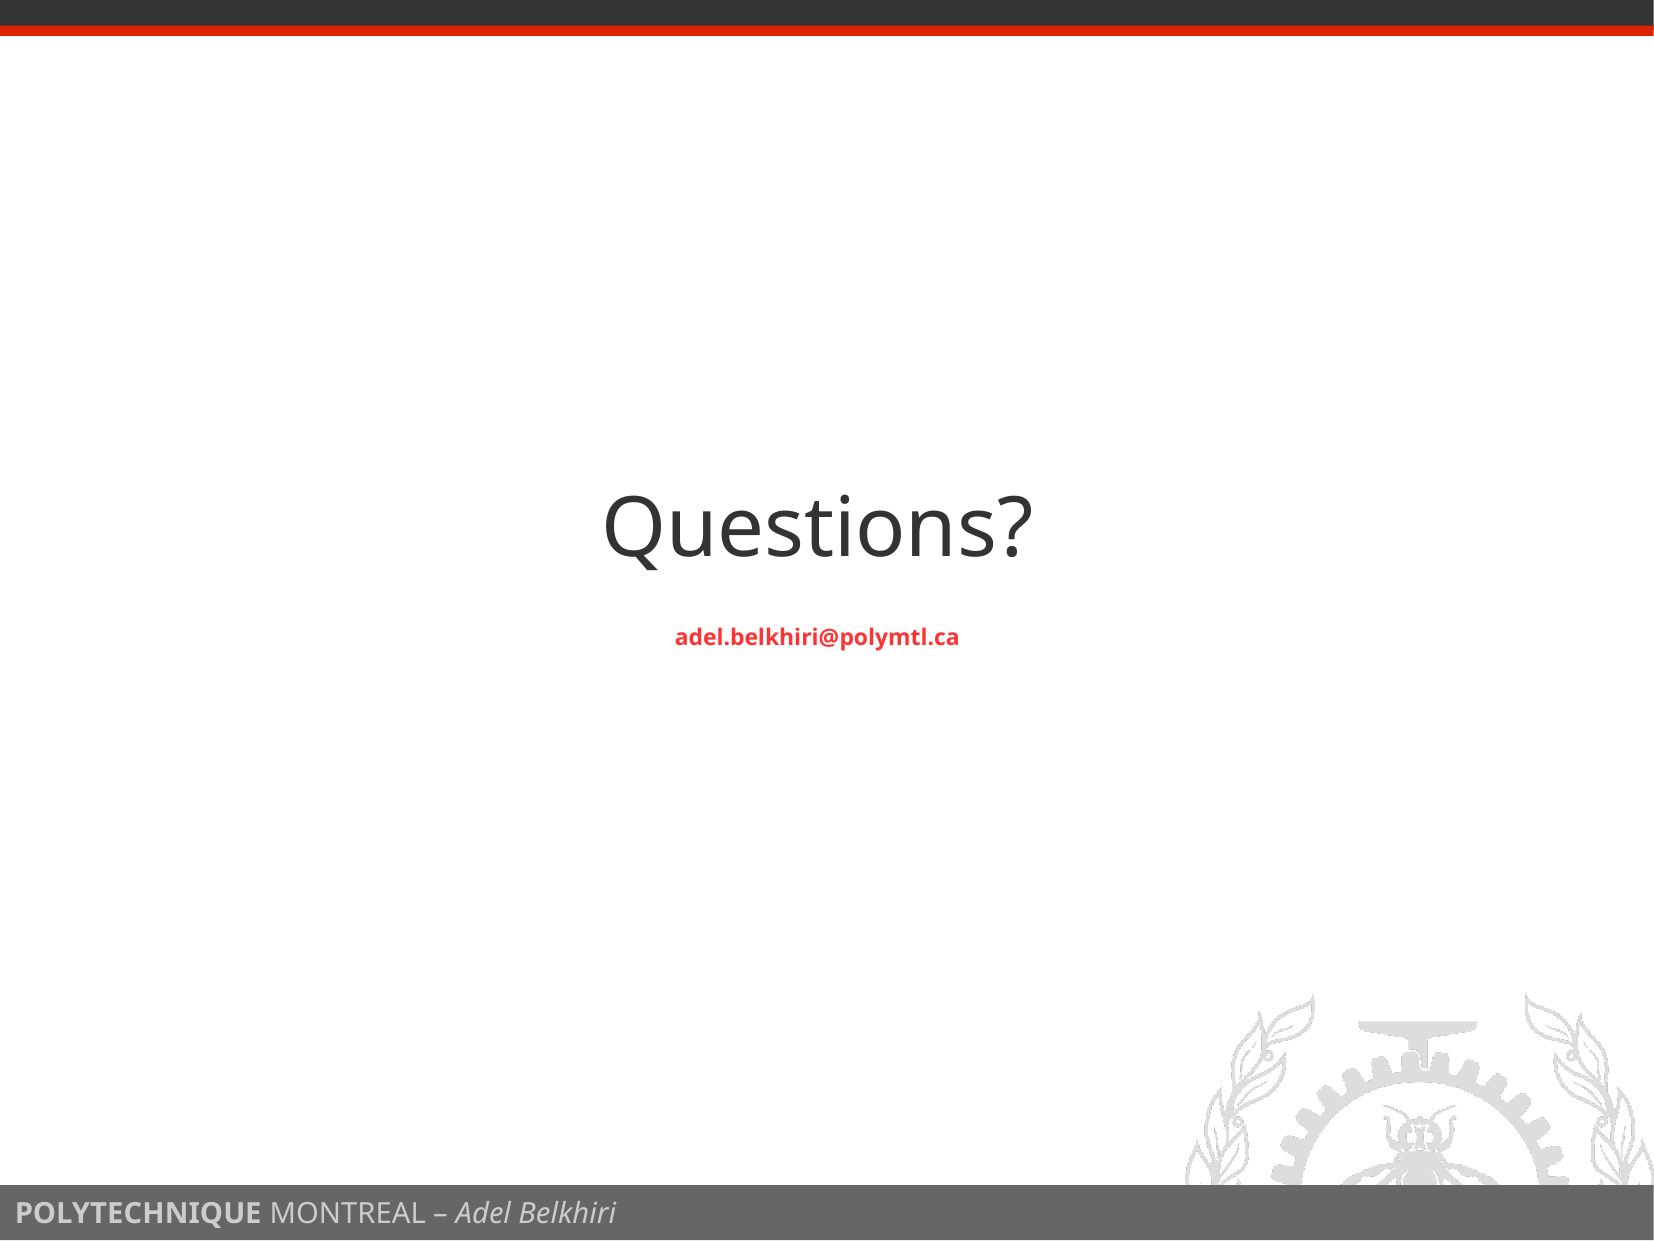

Questions?
adel.belkhiri@polymtl.ca
POLYTECHNIQUE MONTREAL – Adel Belkhiri